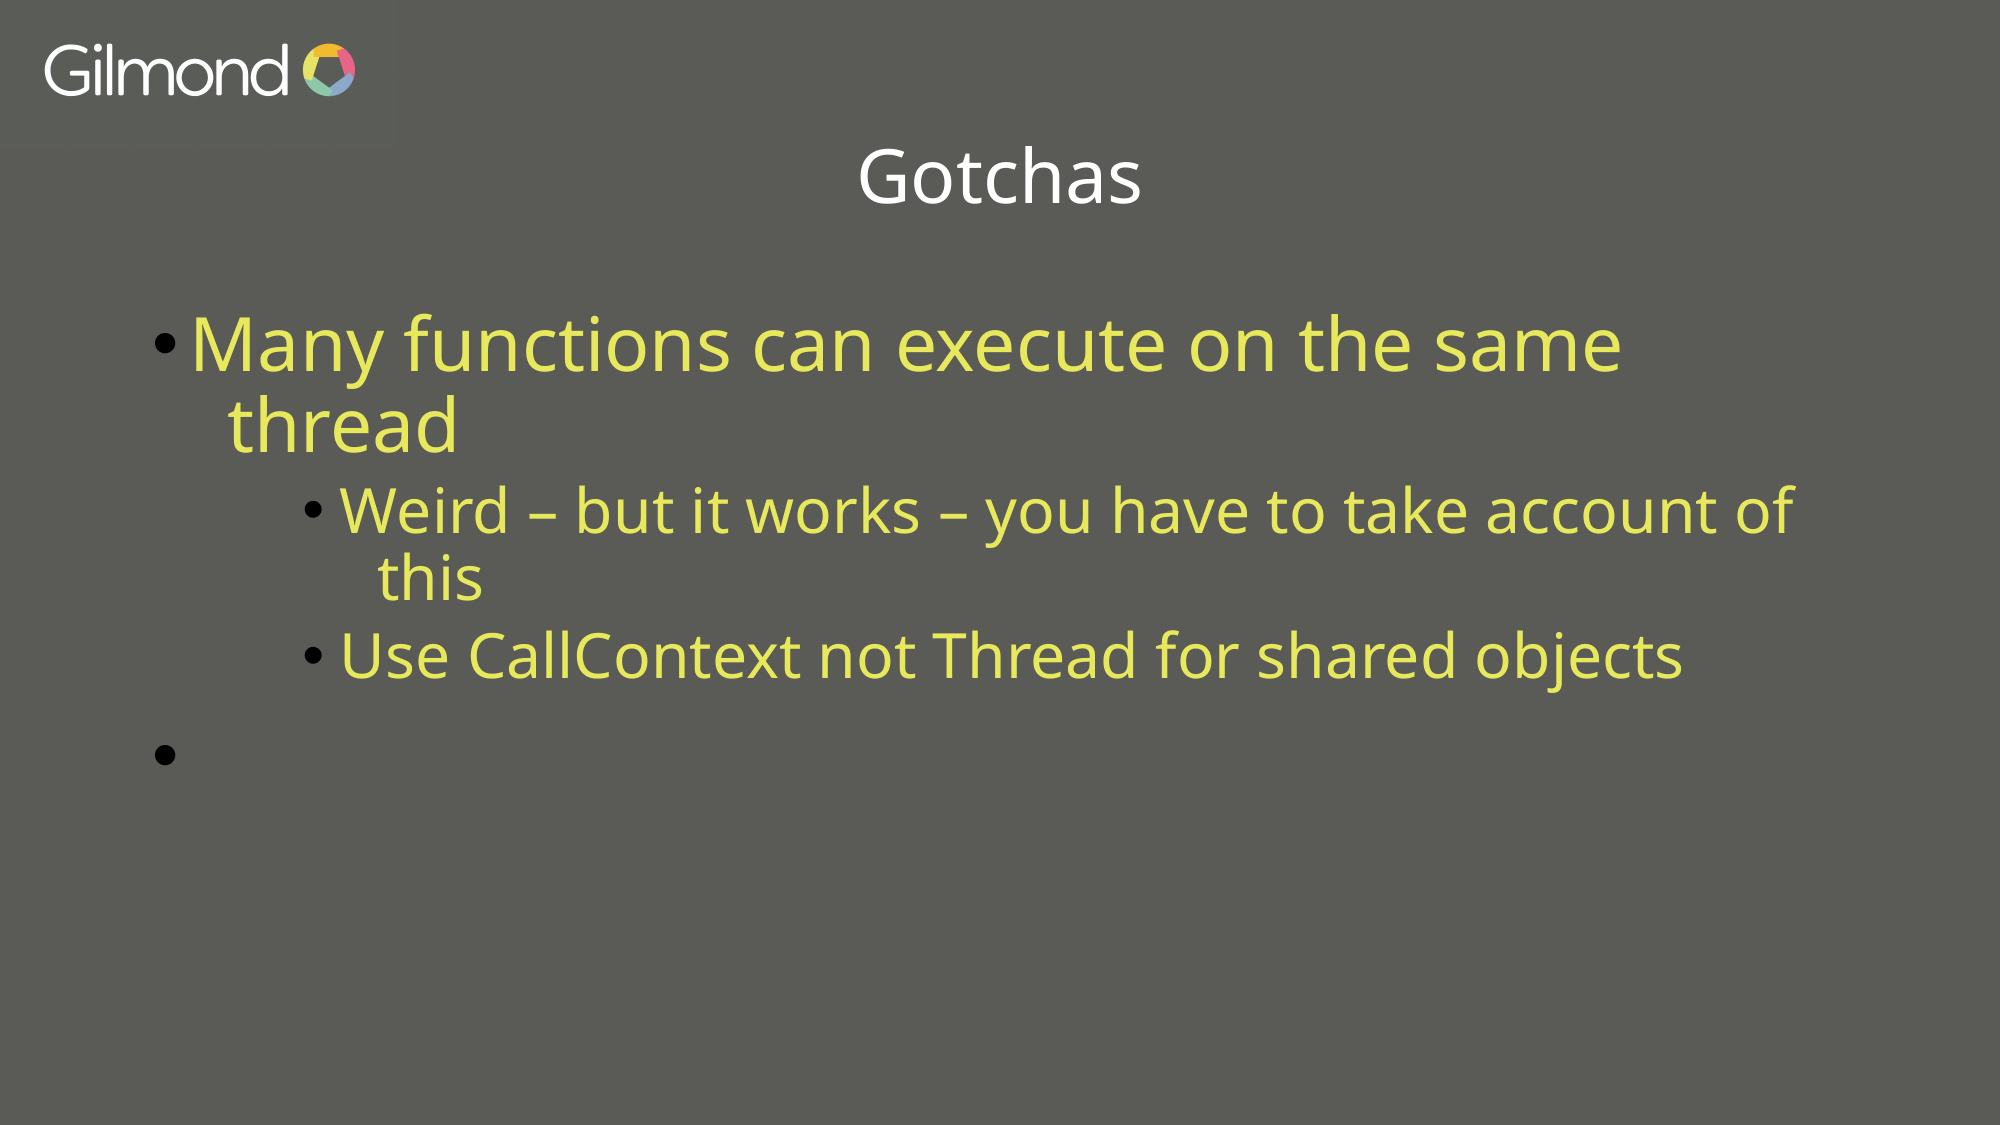

# Gotchas
Many functions can execute on the same thread
Weird – but it works – you have to take account of this
Use CallContext not Thread for shared objects